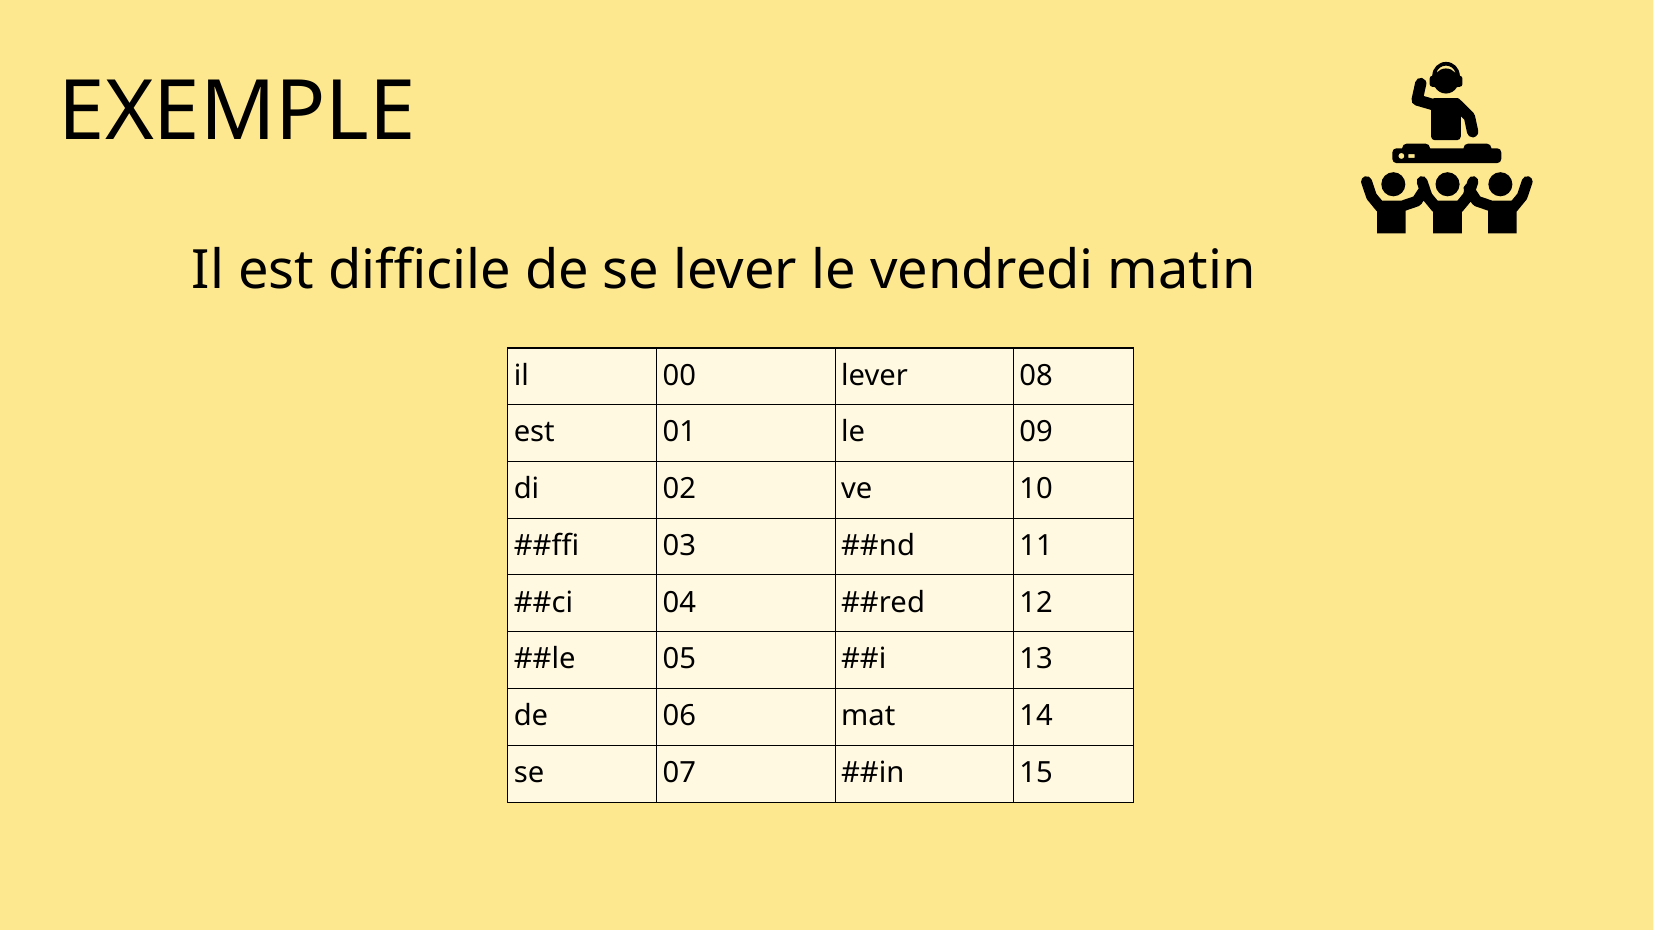

# Exemple
Il est difficile de se lever le vendredi matin
| il | 00 | lever | 08 |
| --- | --- | --- | --- |
| est | 01 | le | 09 |
| di | 02 | ve | 10 |
| ##ffi | 03 | ##nd | 11 |
| ##ci | 04 | ##red | 12 |
| ##le | 05 | ##i | 13 |
| de | 06 | mat | 14 |
| se | 07 | ##in | 15 |